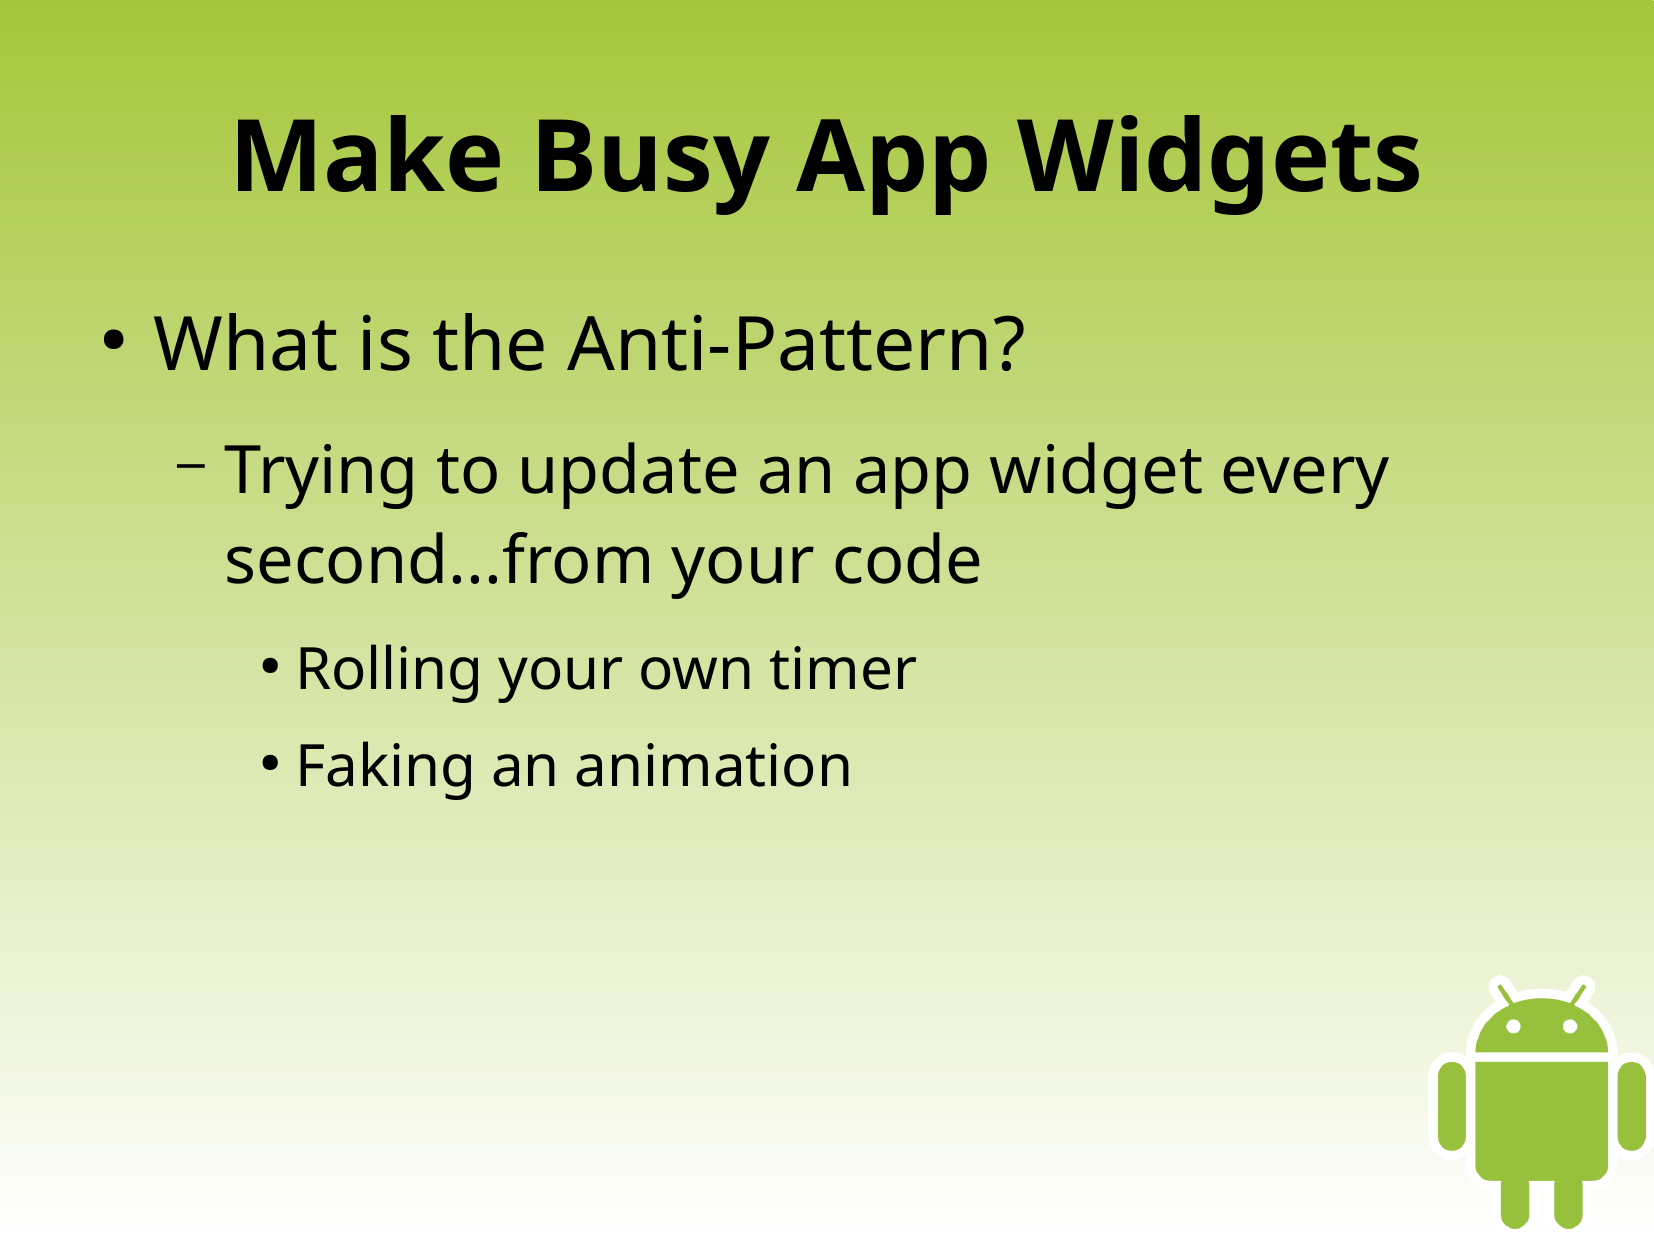

# Make Busy App Widgets
What is the Anti-Pattern?
Trying to update an app widget every second...from your code
Rolling your own timer
Faking an animation